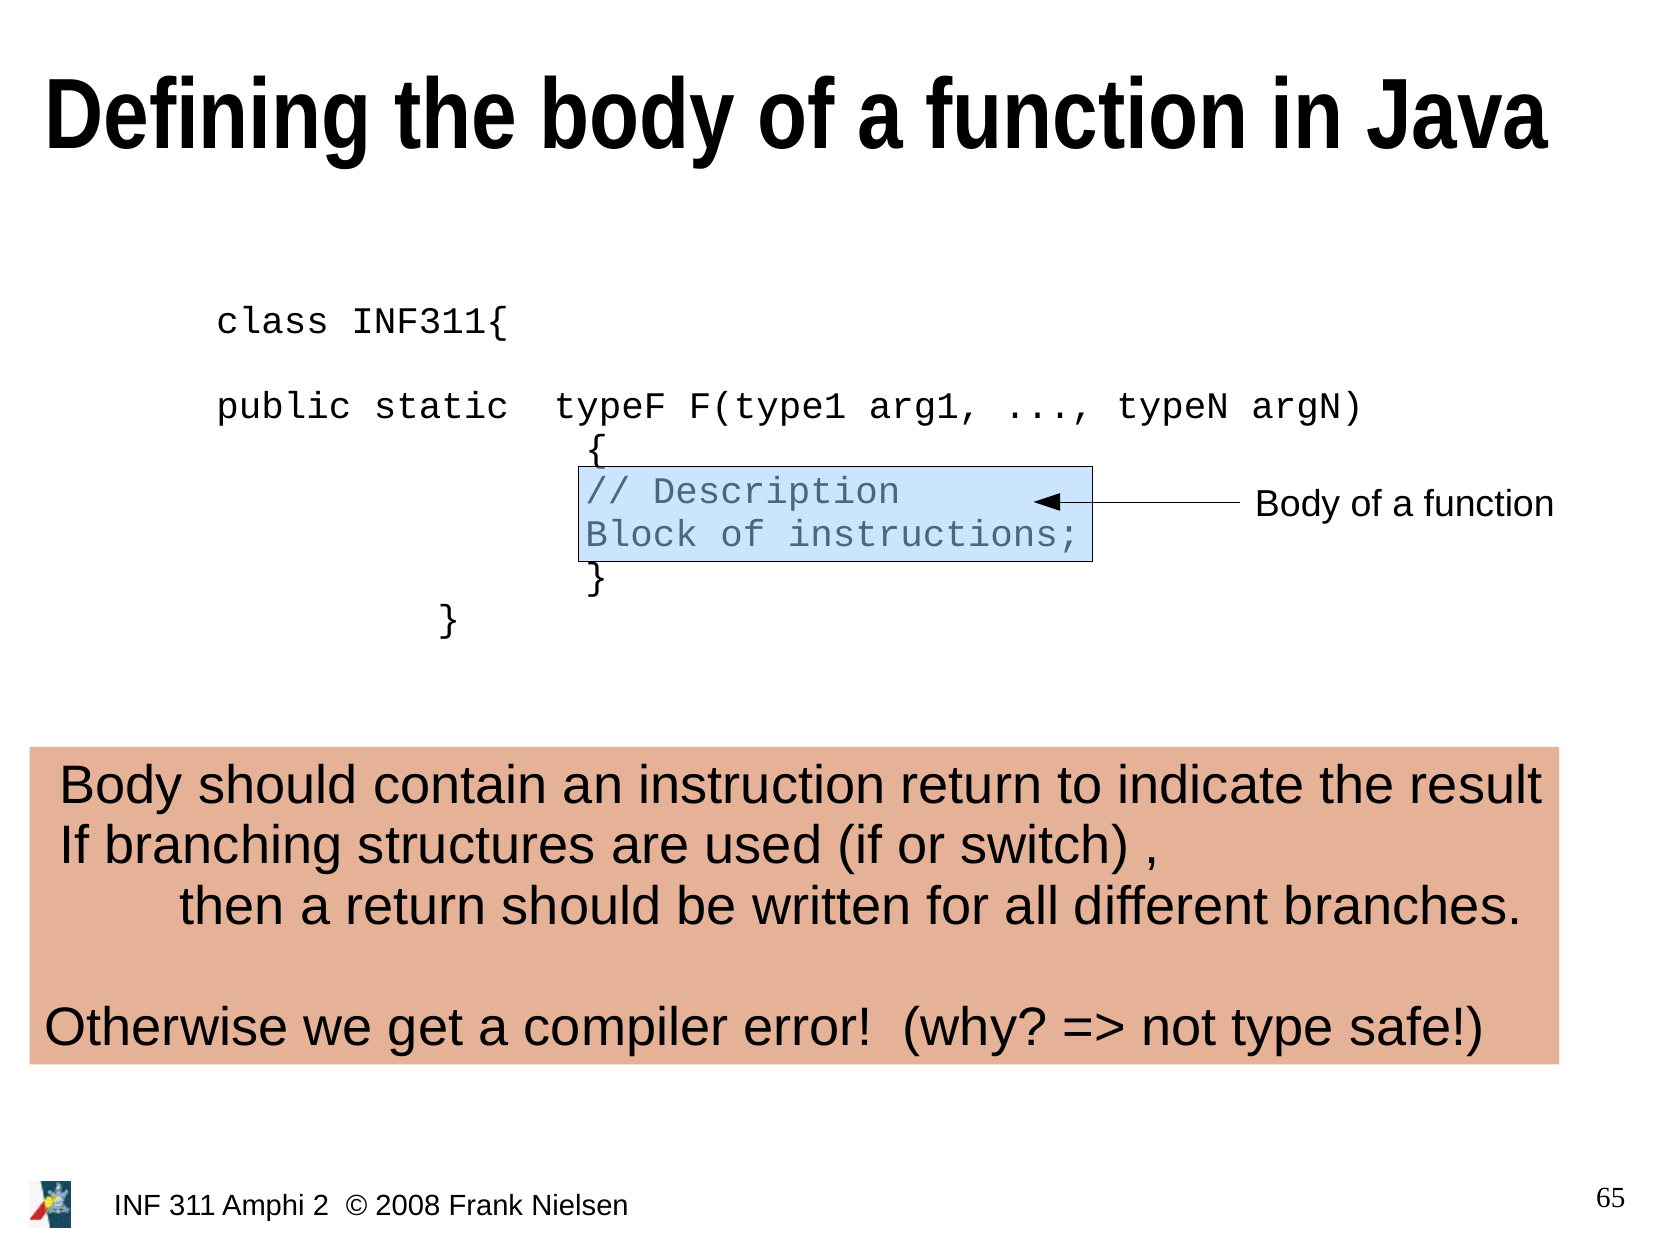

Defining the body of a function in Java
class INF311{
public static typeF F(type1 arg1, ..., typeN argN)
					{
					// Description
					Block of instructions;
					}
			}
Body of a function
 Body should contain an instruction return to indicate the result
 If branching structures are used (if or switch) ,
 then a return should be written for all different branches.
Otherwise we get a compiler error! (why? => not type safe!)